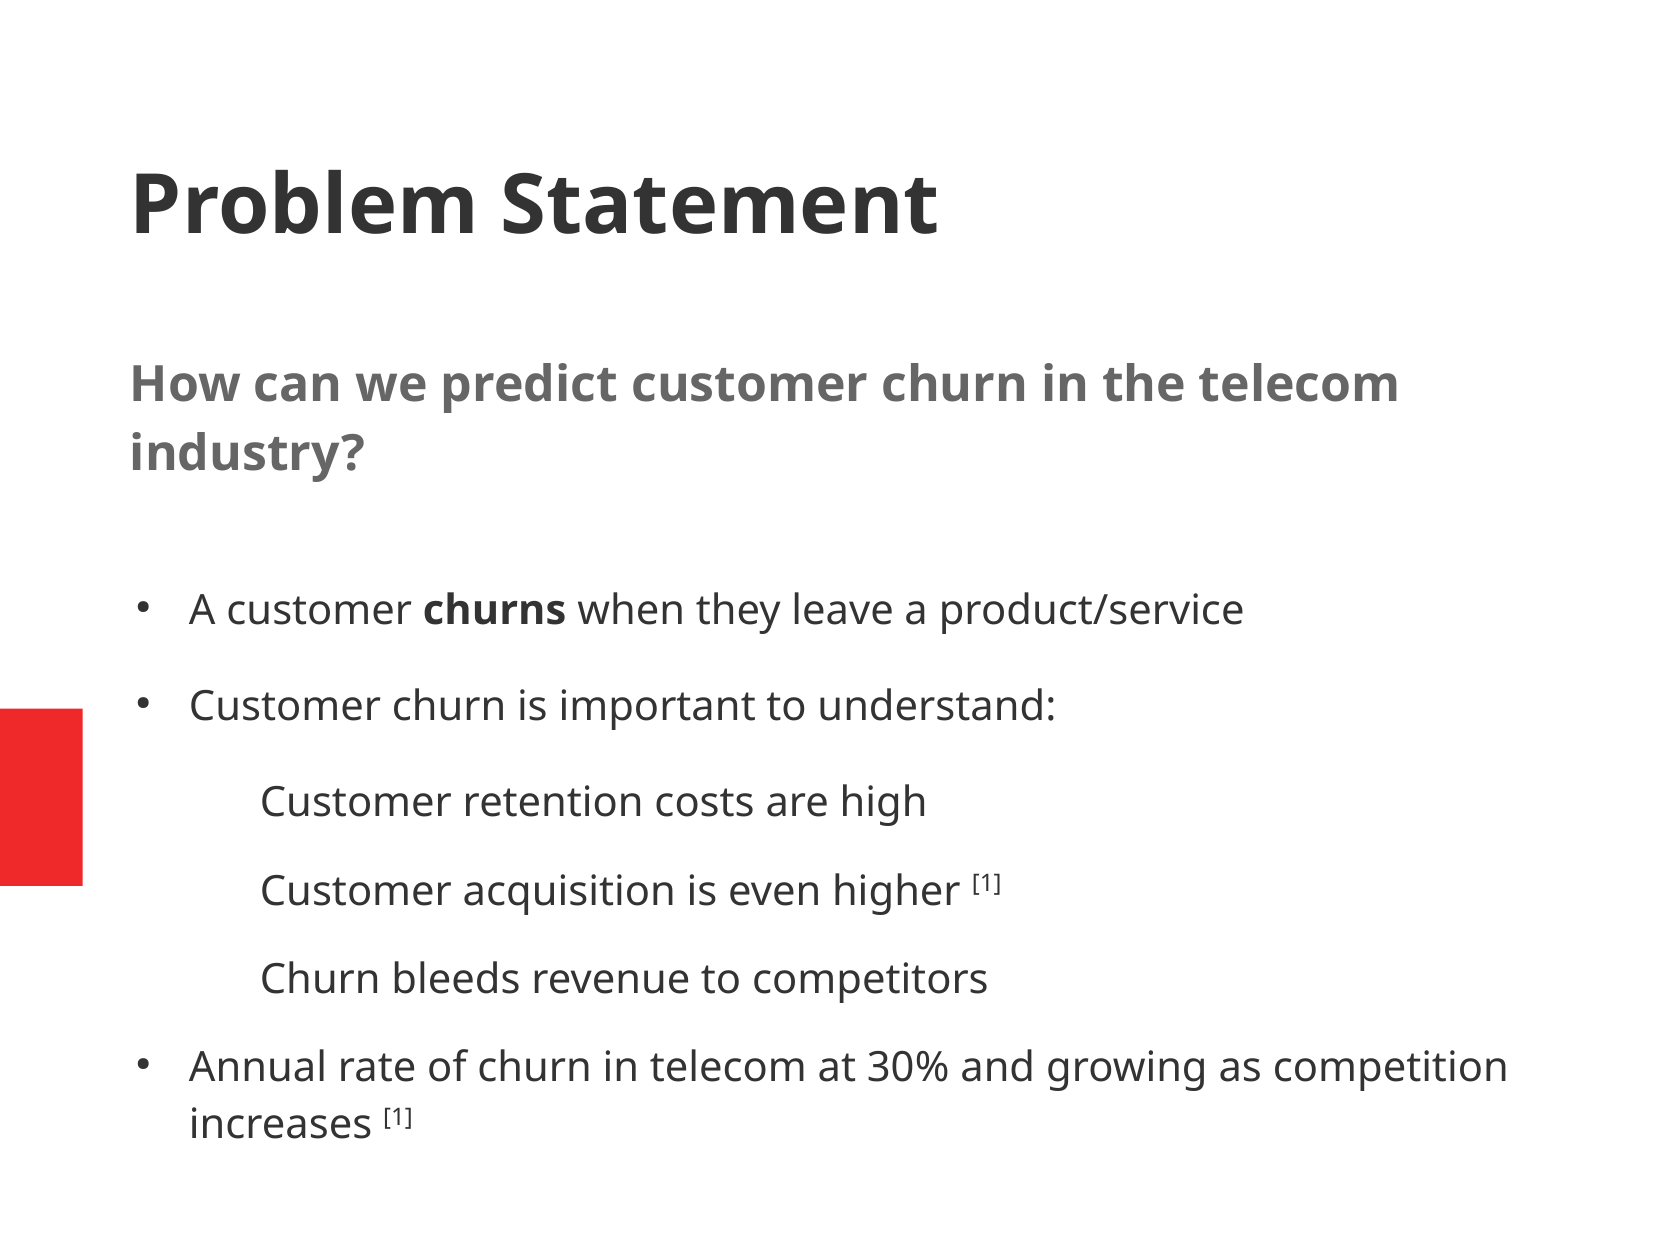

# Problem Statement
How can we predict customer churn in the telecom industry?
A customer churns when they leave a product/service
Customer churn is important to understand:
Customer retention costs are high
Customer acquisition is even higher [1]
Churn bleeds revenue to competitors
Annual rate of churn in telecom at 30% and growing as competition increases [1]